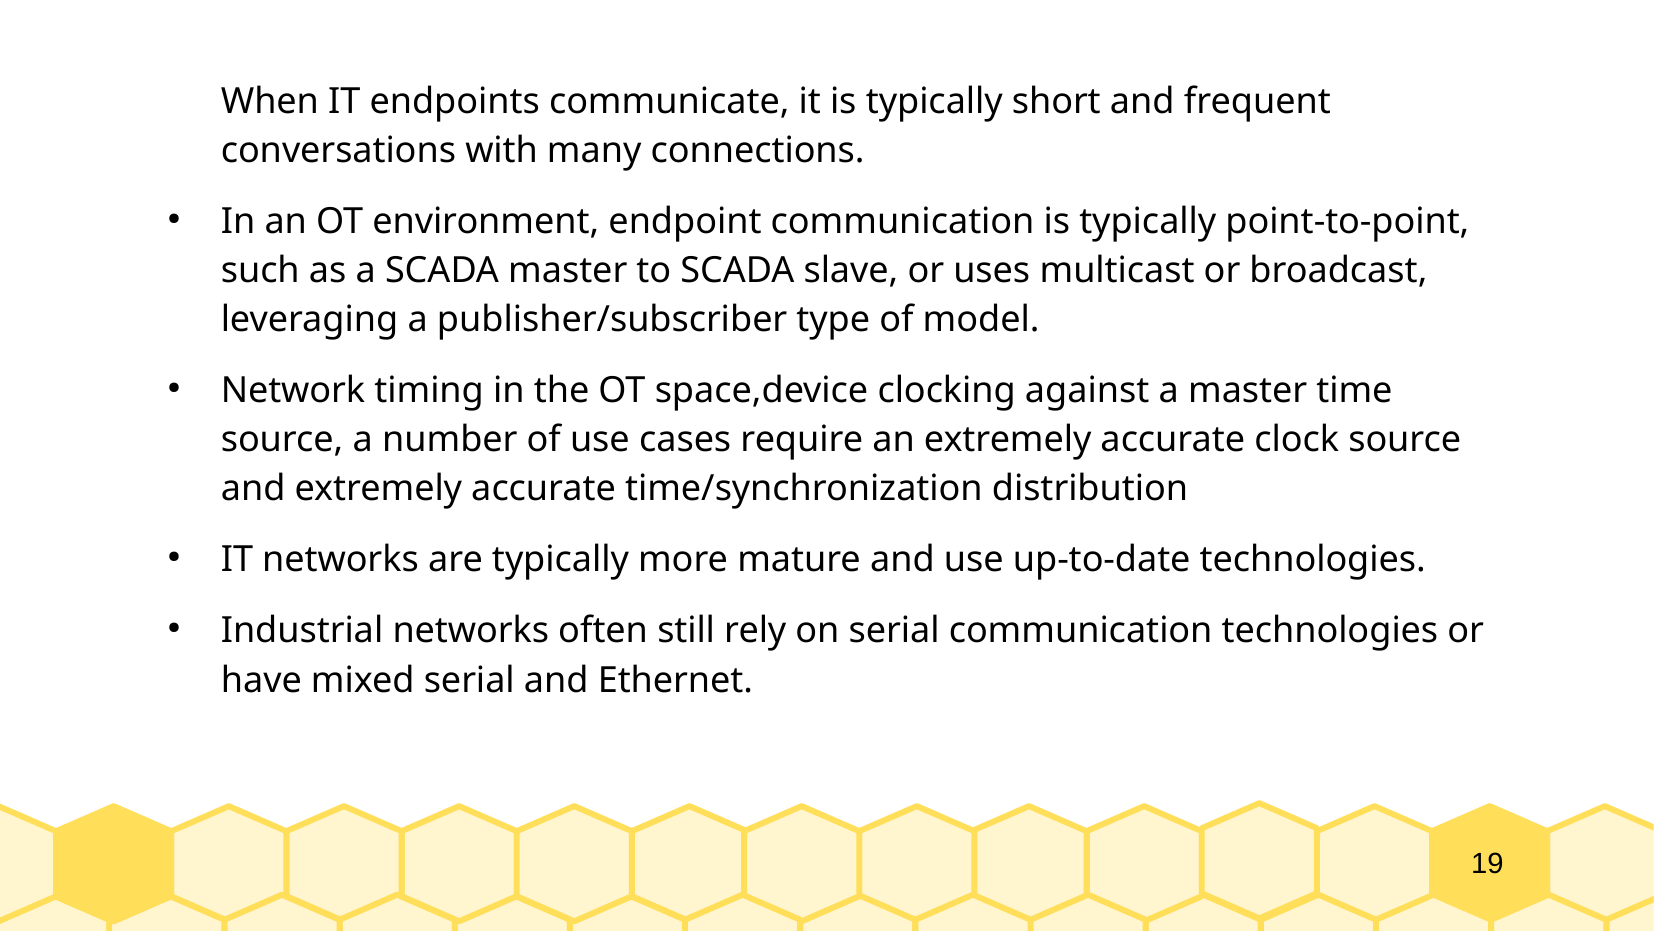

# When IT endpoints communicate, it is typically short and frequent conversations with many connections.
In an OT environment, endpoint communication is typically point-to-point, such as a SCADA master to SCADA slave, or uses multicast or broadcast, leveraging a publisher/subscriber type of model.
Network timing in the OT space,device clocking against a master time source, a number of use cases require an extremely accurate clock source and extremely accurate time/synchronization distribution
IT networks are typically more mature and use up-to-date technologies.
Industrial networks often still rely on serial communication technologies or have mixed serial and Ethernet.